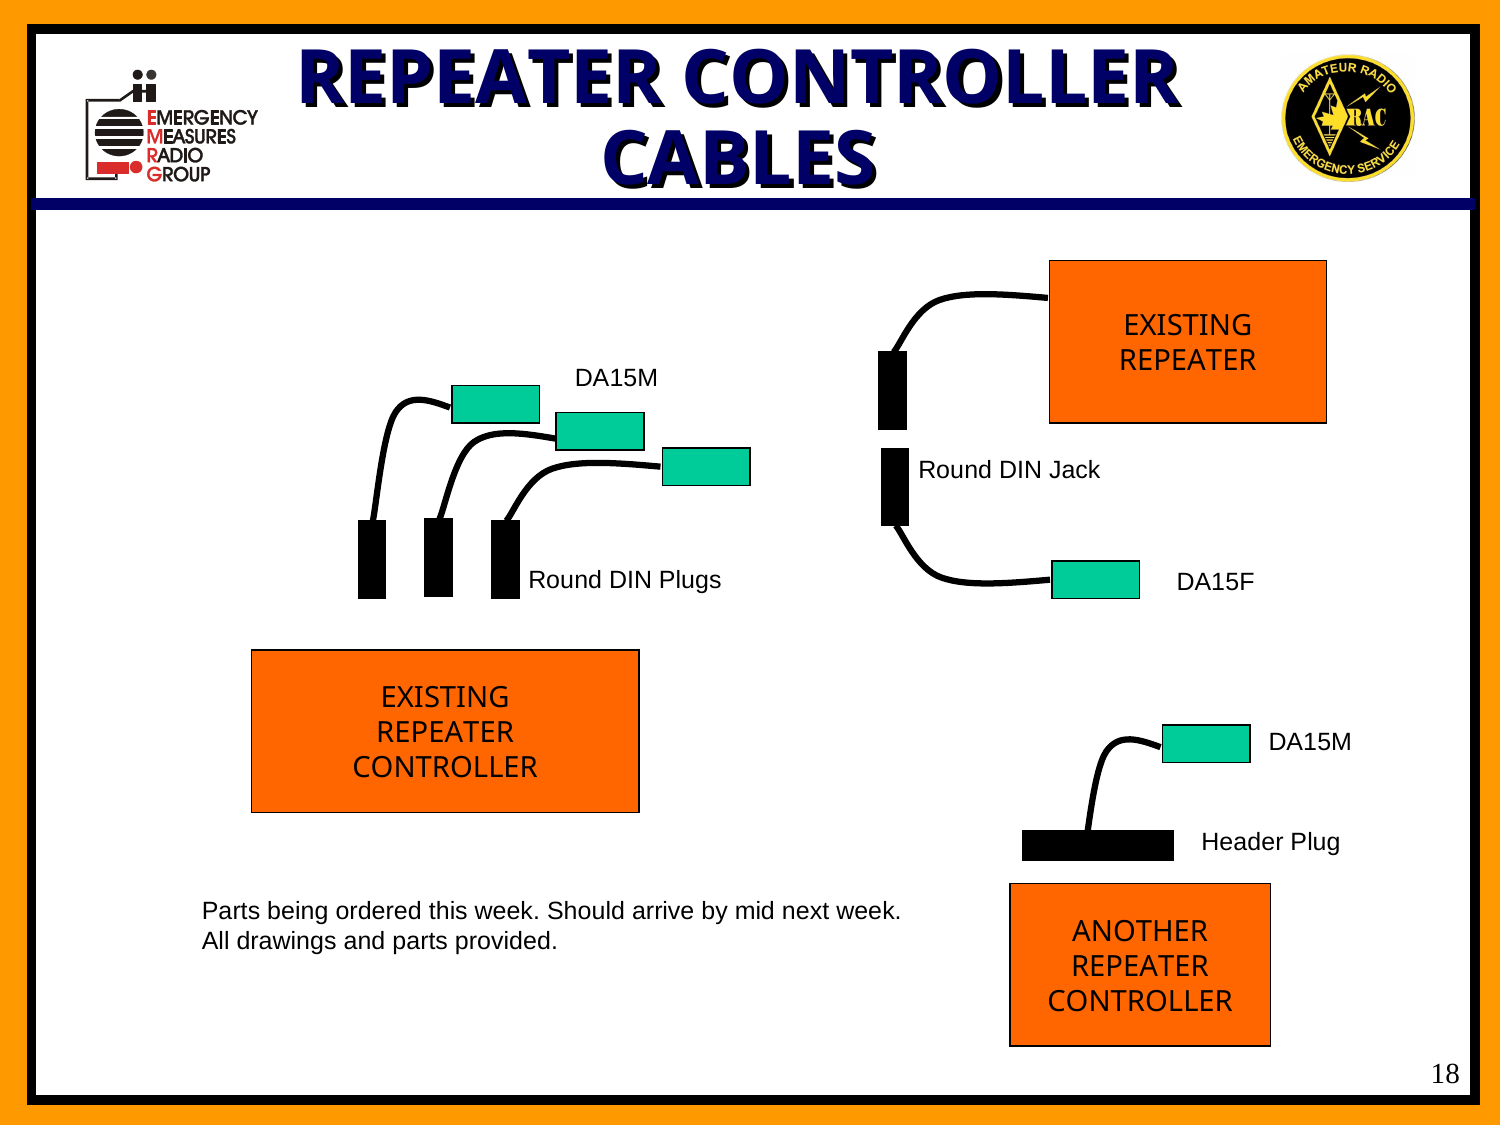

REPEATER CONTROLLER CABLES
EXISTING
REPEATER
DA15M
Round DIN Jack
Round DIN Plugs
DA15F
EXISTING
REPEATER
CONTROLLER
DA15M
Header Plug
ANOTHER
REPEATER
CONTROLLER
Parts being ordered this week. Should arrive by mid next week.
All drawings and parts provided.
18